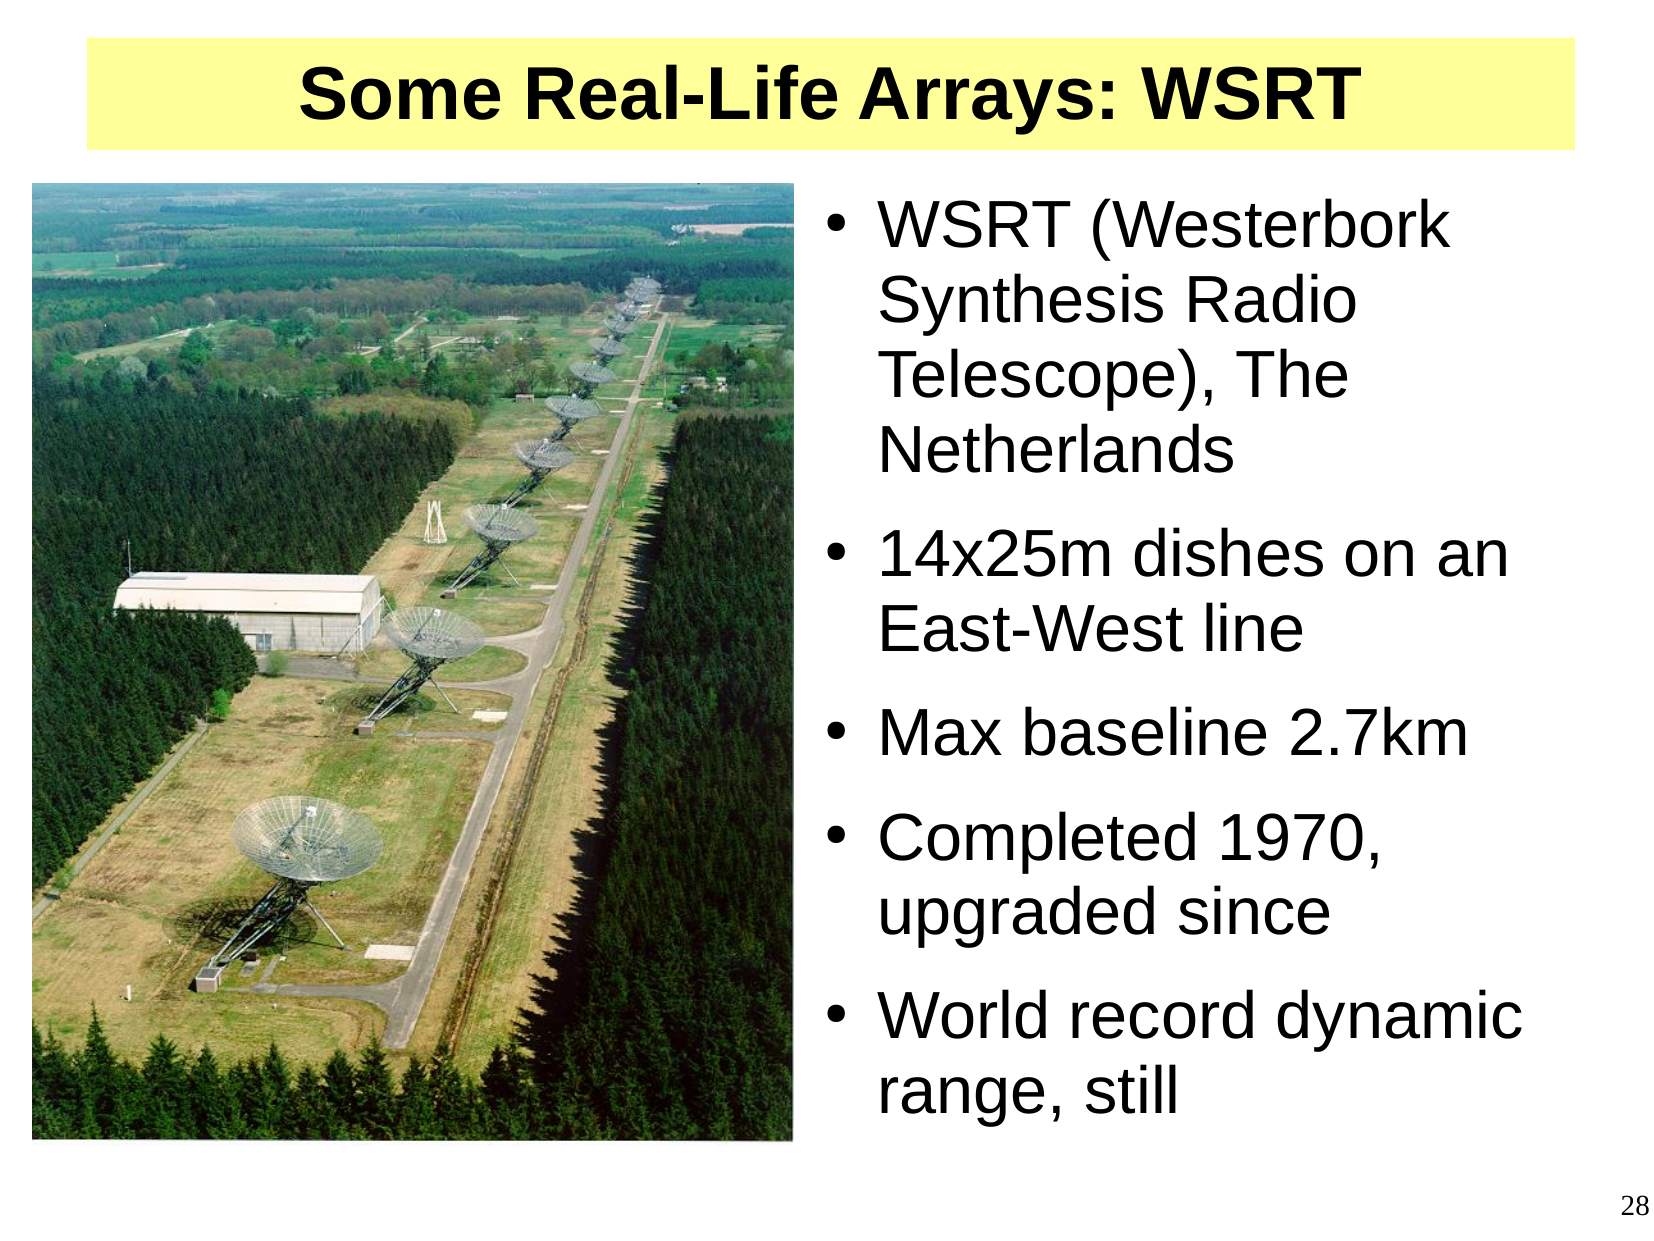

# Some Real-Life Arrays: WSRT
WSRT (Westerbork Synthesis Radio Telescope), The Netherlands
14x25m dishes on an East-West line
Max baseline 2.7km
Completed 1970, upgraded since
World record dynamic
range, still
28